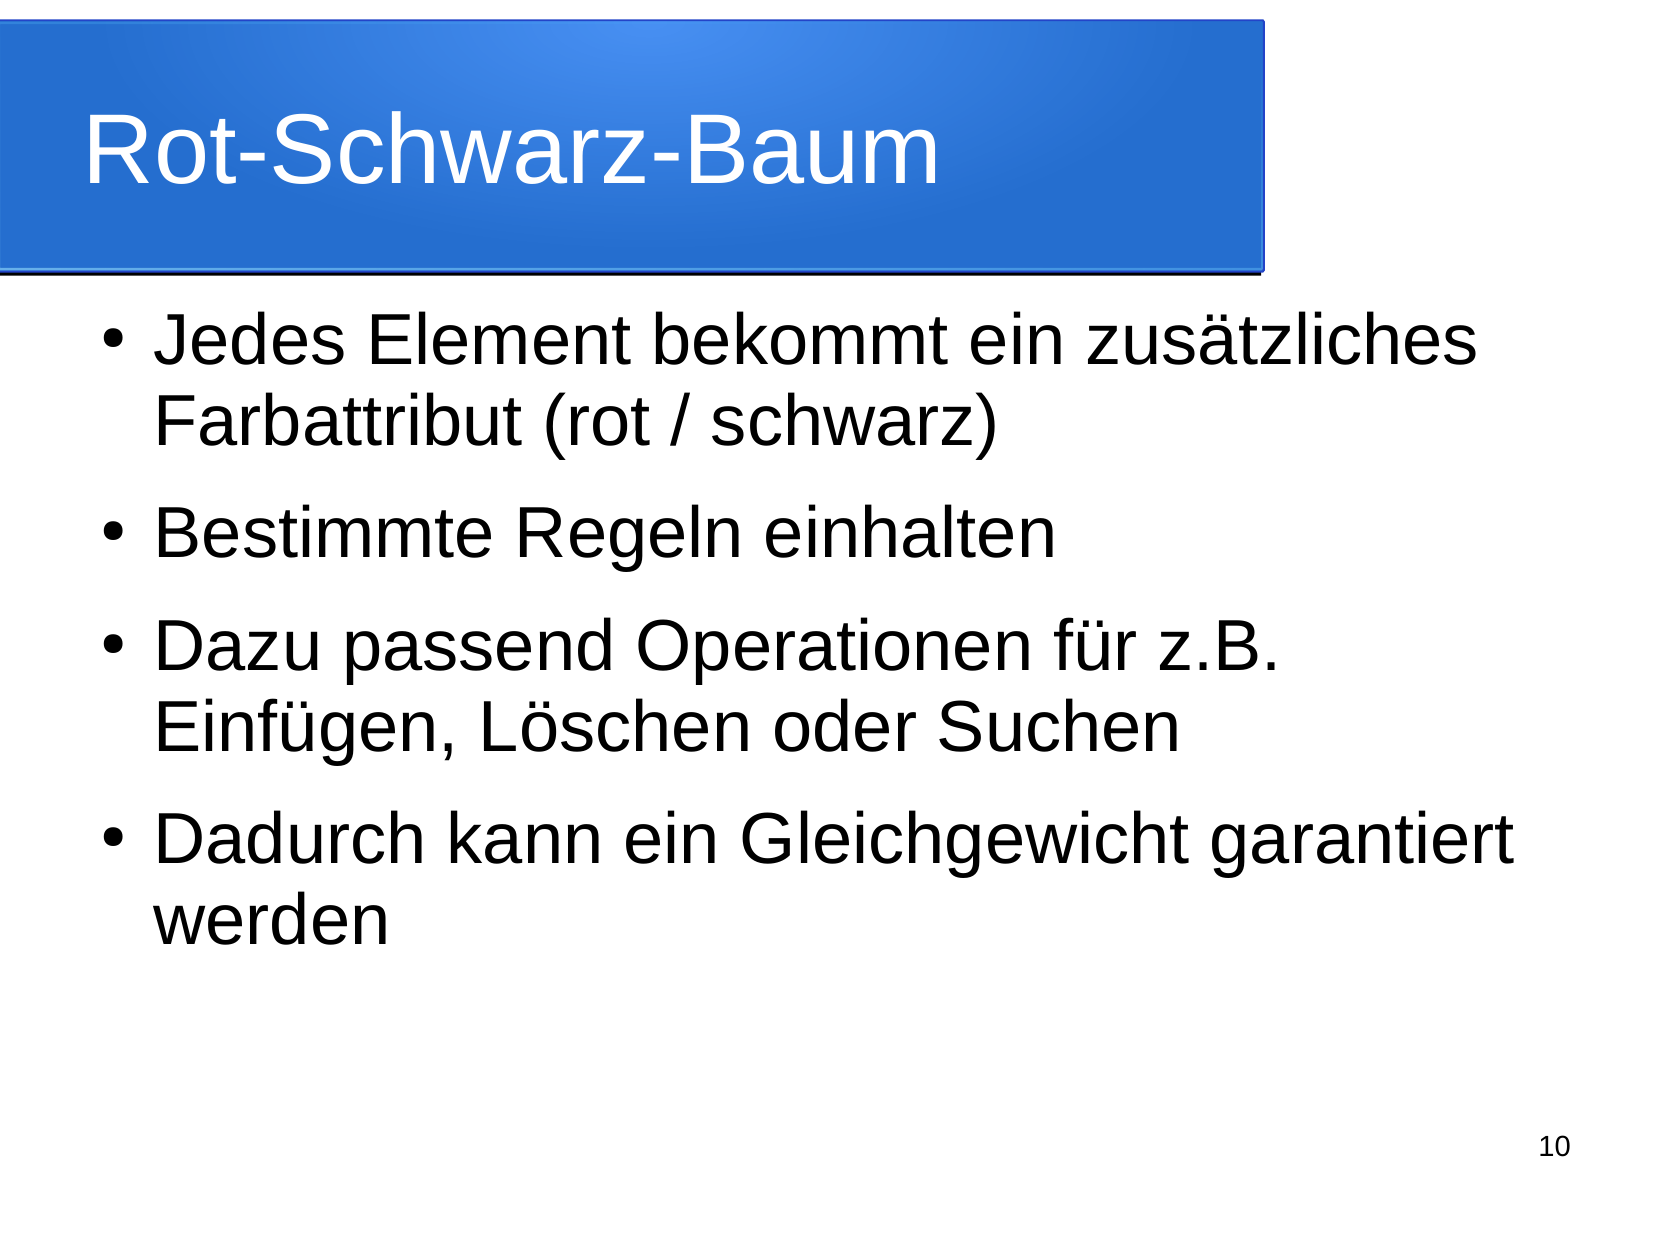

# Rot-Schwarz-Baum
Jedes Element bekommt ein zusätzliches Farbattribut (rot / schwarz)
Bestimmte Regeln einhalten
Dazu passend Operationen für z.B. Einfügen, Löschen oder Suchen
Dadurch kann ein Gleichgewicht garantiert werden
10